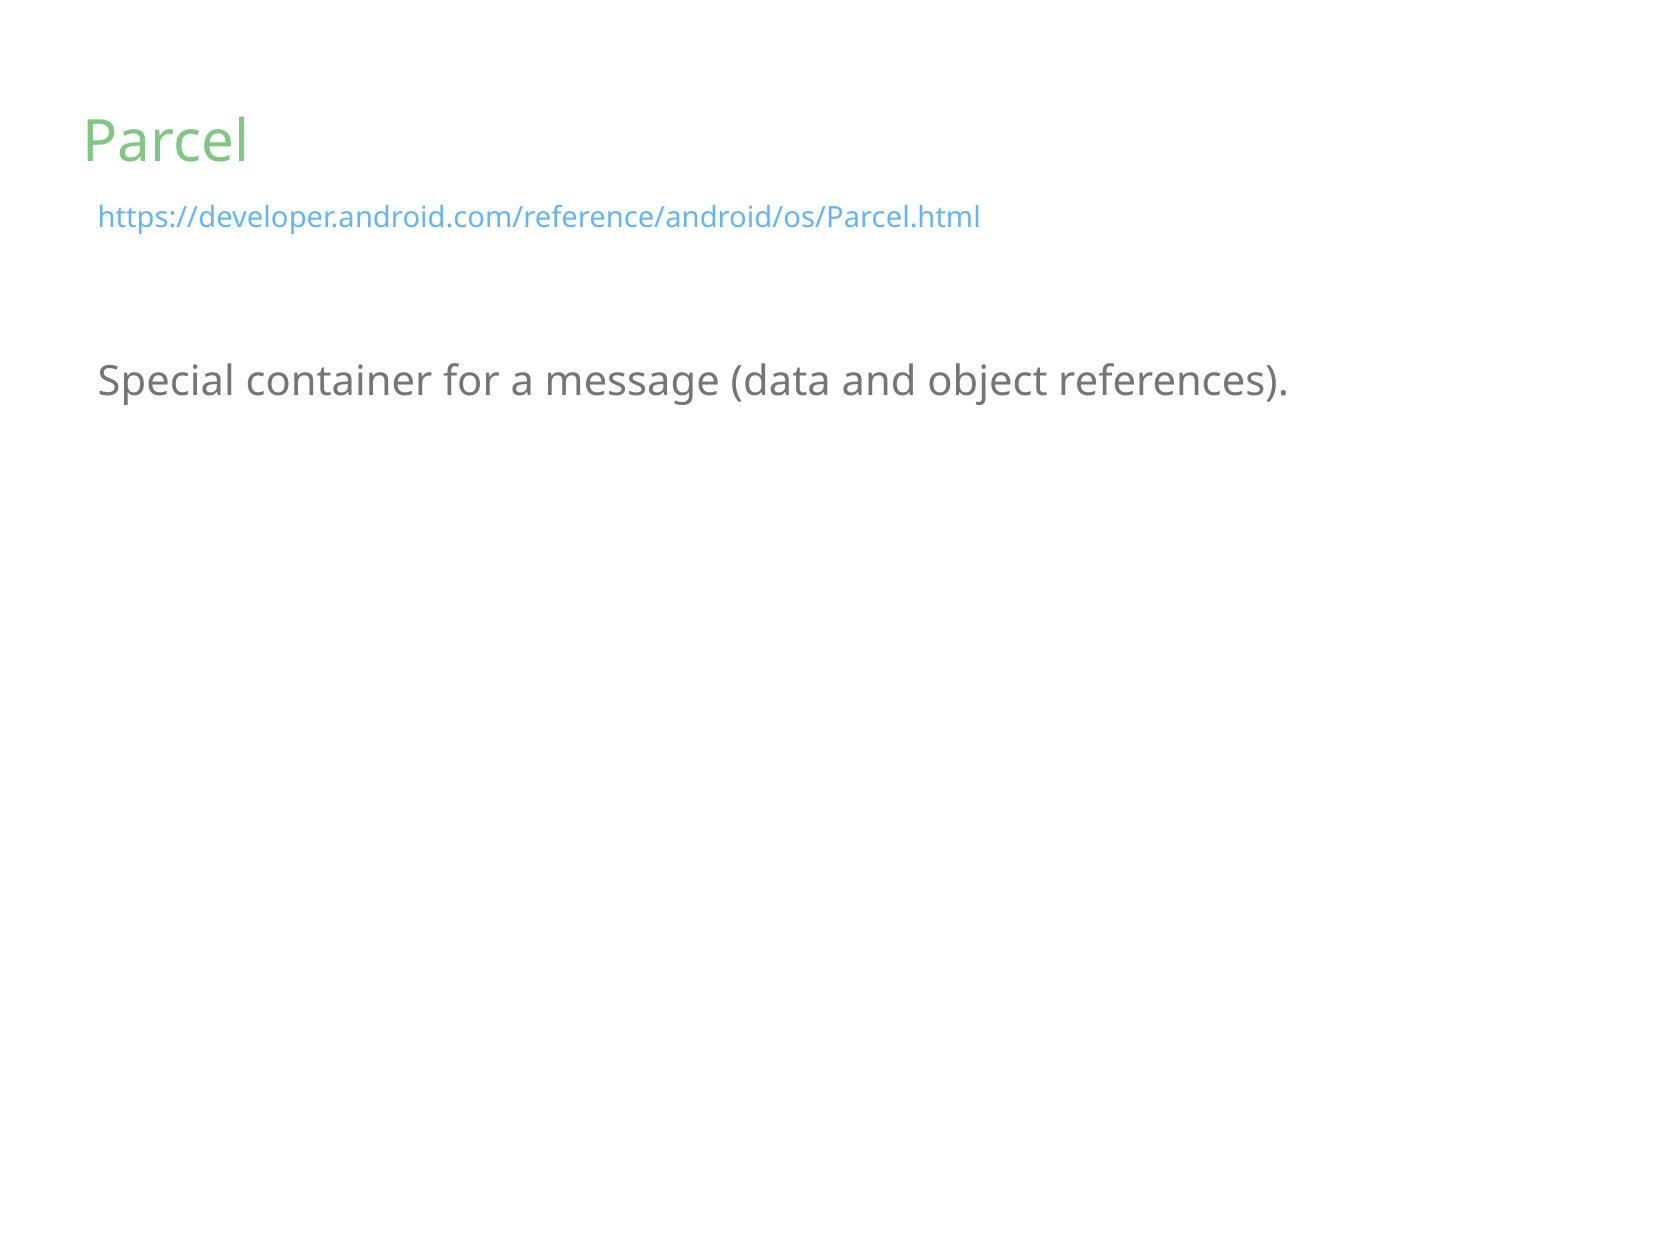

# Parcel
https://developer.android.com/reference/android/os/Parcel.html
Special container for a message (data and object references).